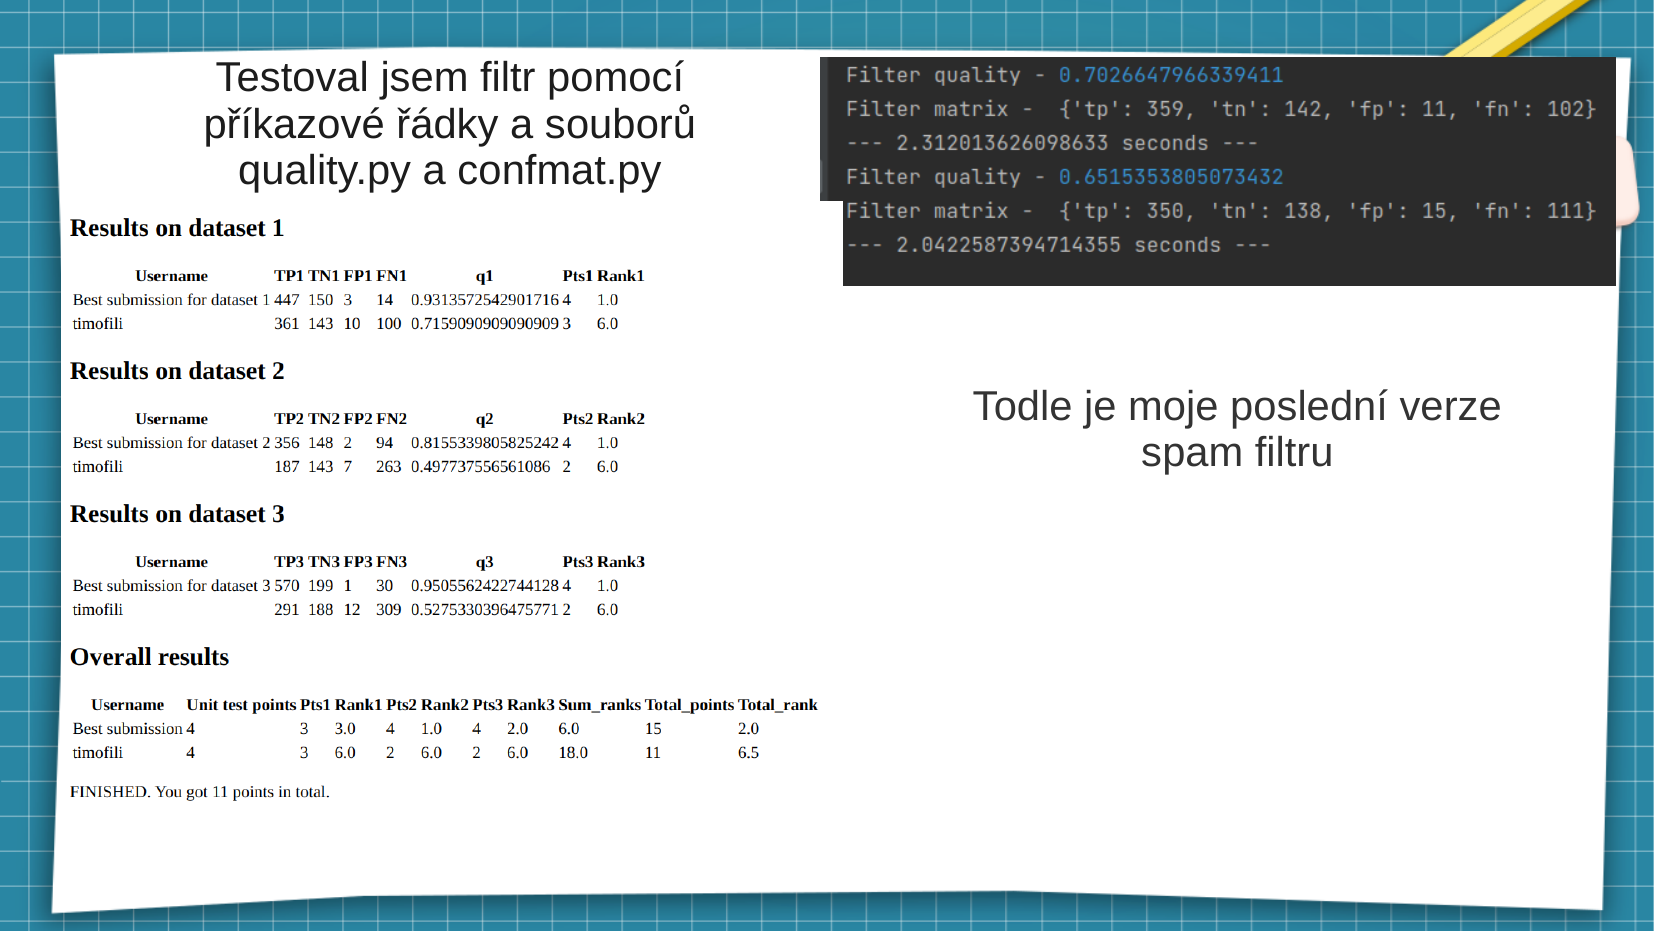

Testoval jsem filtr pomocí příkazové řádky a souborů quality.py a confmat.py
Todle je moje poslední verze spam filtru